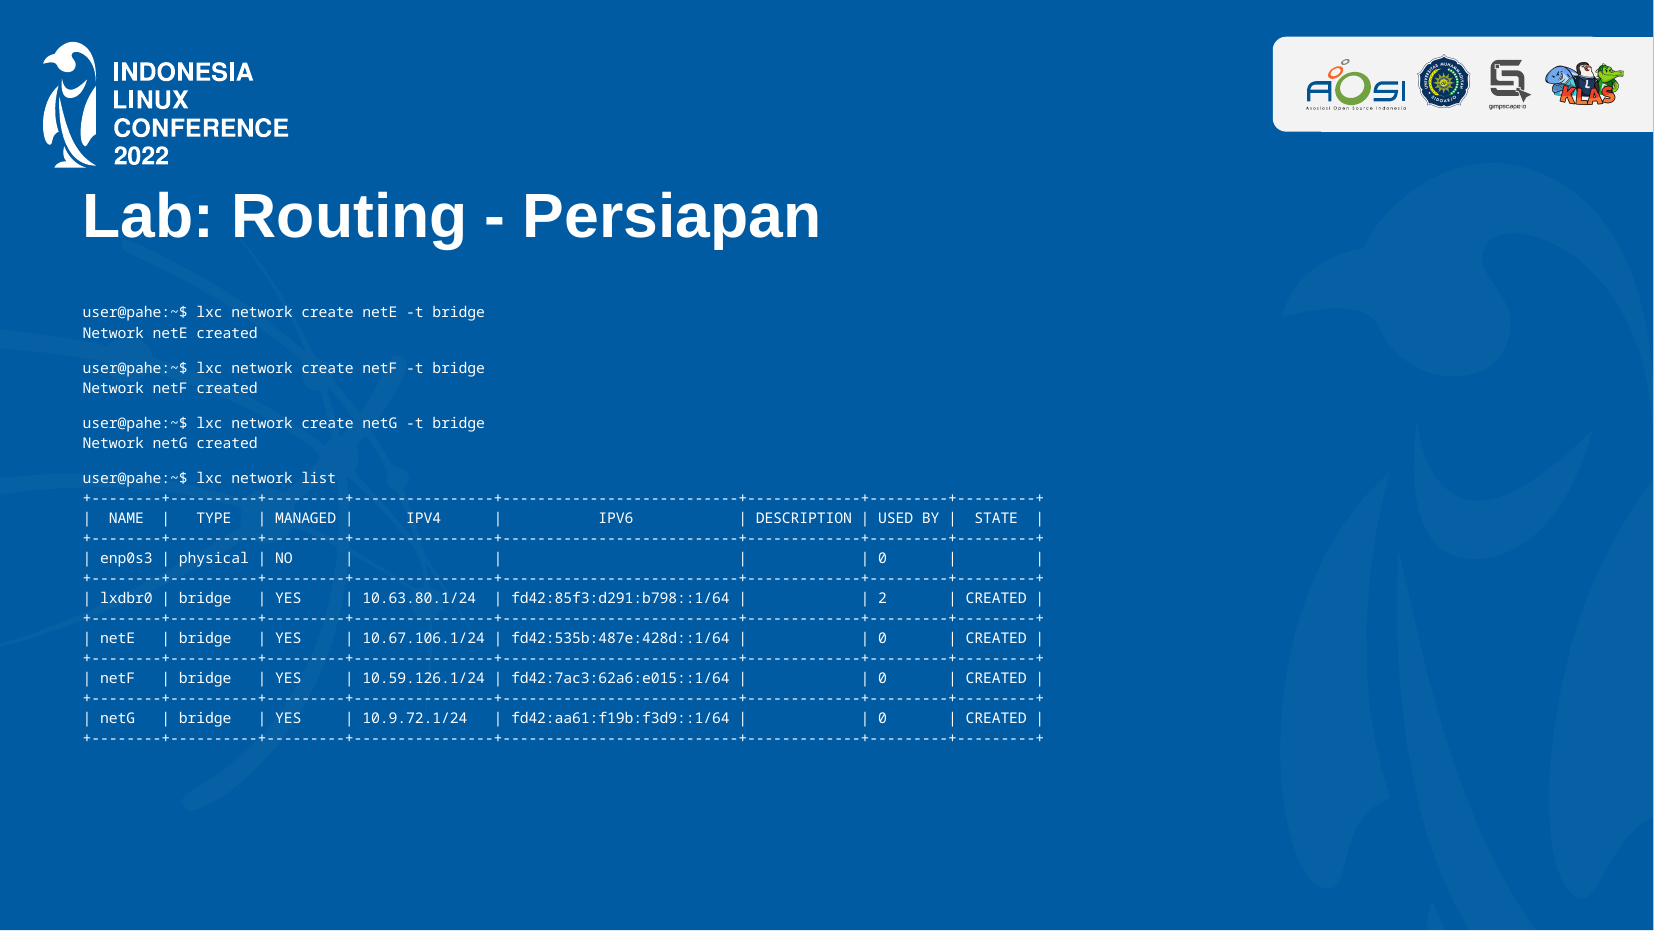

# Lab: Routing - Persiapan
user@pahe:~$ lxc network create netE -t bridge
Network netE created
user@pahe:~$ lxc network create netF -t bridge
Network netF created
user@pahe:~$ lxc network create netG -t bridge
Network netG created
user@pahe:~$ lxc network list
+--------+----------+---------+----------------+---------------------------+-------------+---------+---------+
| NAME | TYPE | MANAGED | IPV4 | IPV6 | DESCRIPTION | USED BY | STATE |
+--------+----------+---------+----------------+---------------------------+-------------+---------+---------+
| enp0s3 | physical | NO | | | | 0 | |
+--------+----------+---------+----------------+---------------------------+-------------+---------+---------+
| lxdbr0 | bridge | YES | 10.63.80.1/24 | fd42:85f3:d291:b798::1/64 | | 2 | CREATED |
+--------+----------+---------+----------------+---------------------------+-------------+---------+---------+
| netE | bridge | YES | 10.67.106.1/24 | fd42:535b:487e:428d::1/64 | | 0 | CREATED |
+--------+----------+---------+----------------+---------------------------+-------------+---------+---------+
| netF | bridge | YES | 10.59.126.1/24 | fd42:7ac3:62a6:e015::1/64 | | 0 | CREATED |
+--------+----------+---------+----------------+---------------------------+-------------+---------+---------+
| netG | bridge | YES | 10.9.72.1/24 | fd42:aa61:f19b:f3d9::1/64 | | 0 | CREATED |
+--------+----------+---------+----------------+---------------------------+-------------+---------+---------+